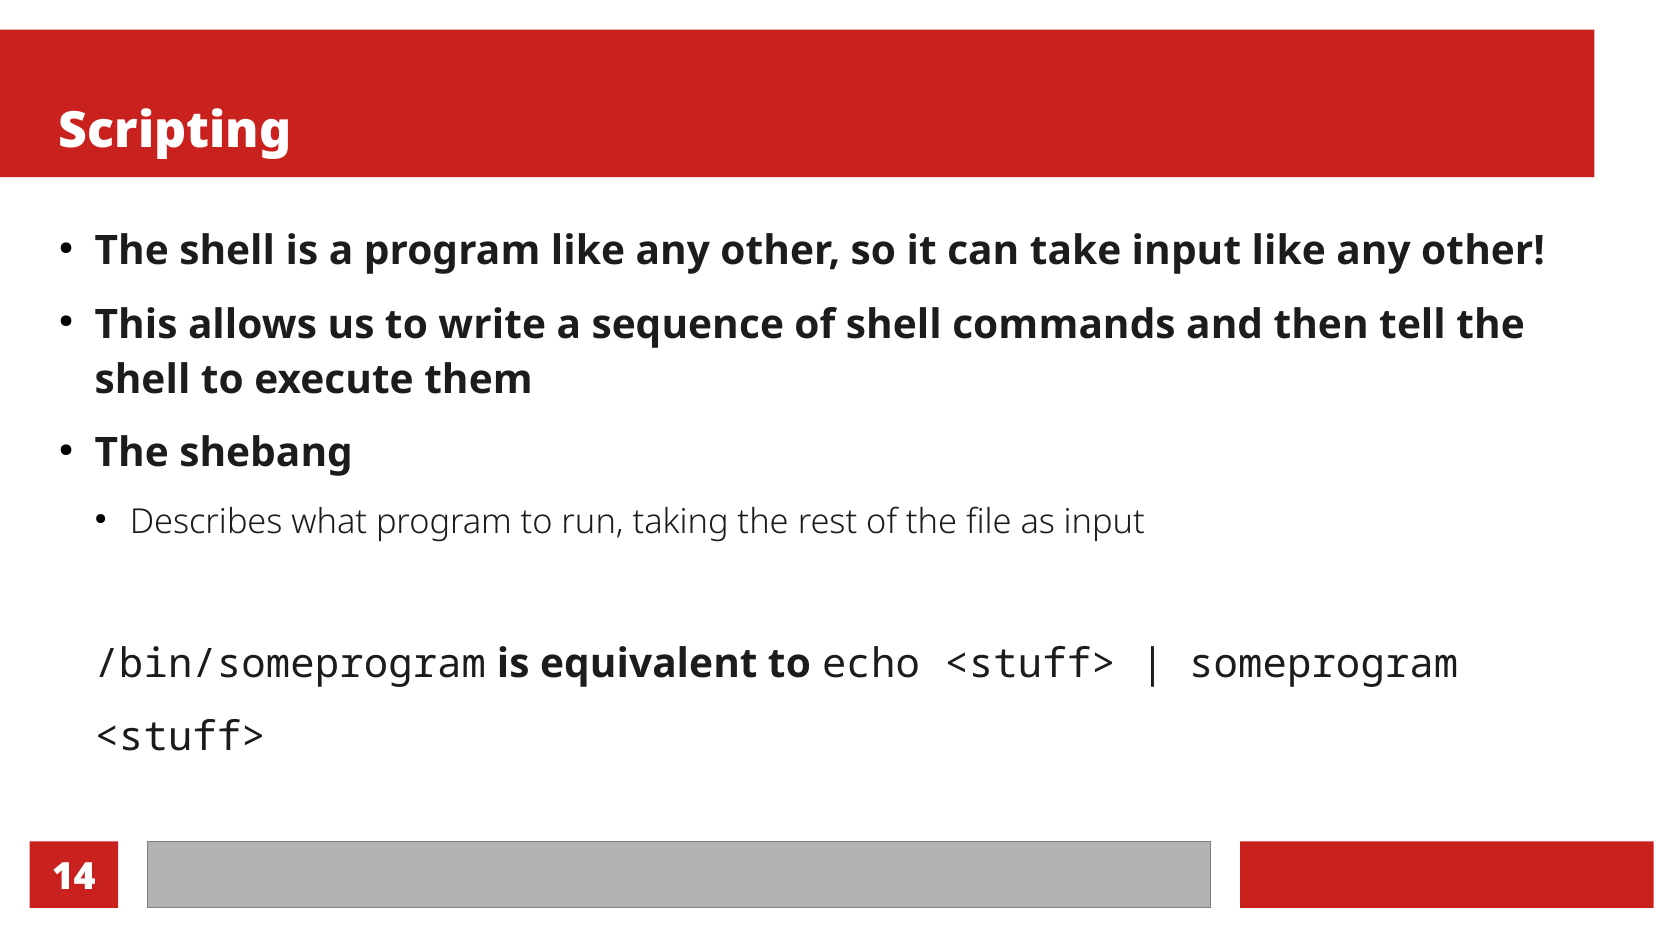

# Scripting
The shell is a program like any other, so it can take input like any other!
This allows us to write a sequence of shell commands and then tell the shell to execute them
The shebang
Describes what program to run, taking the rest of the file as input
/bin/someprogram is equivalent to echo <stuff> | someprogram
<stuff>
14